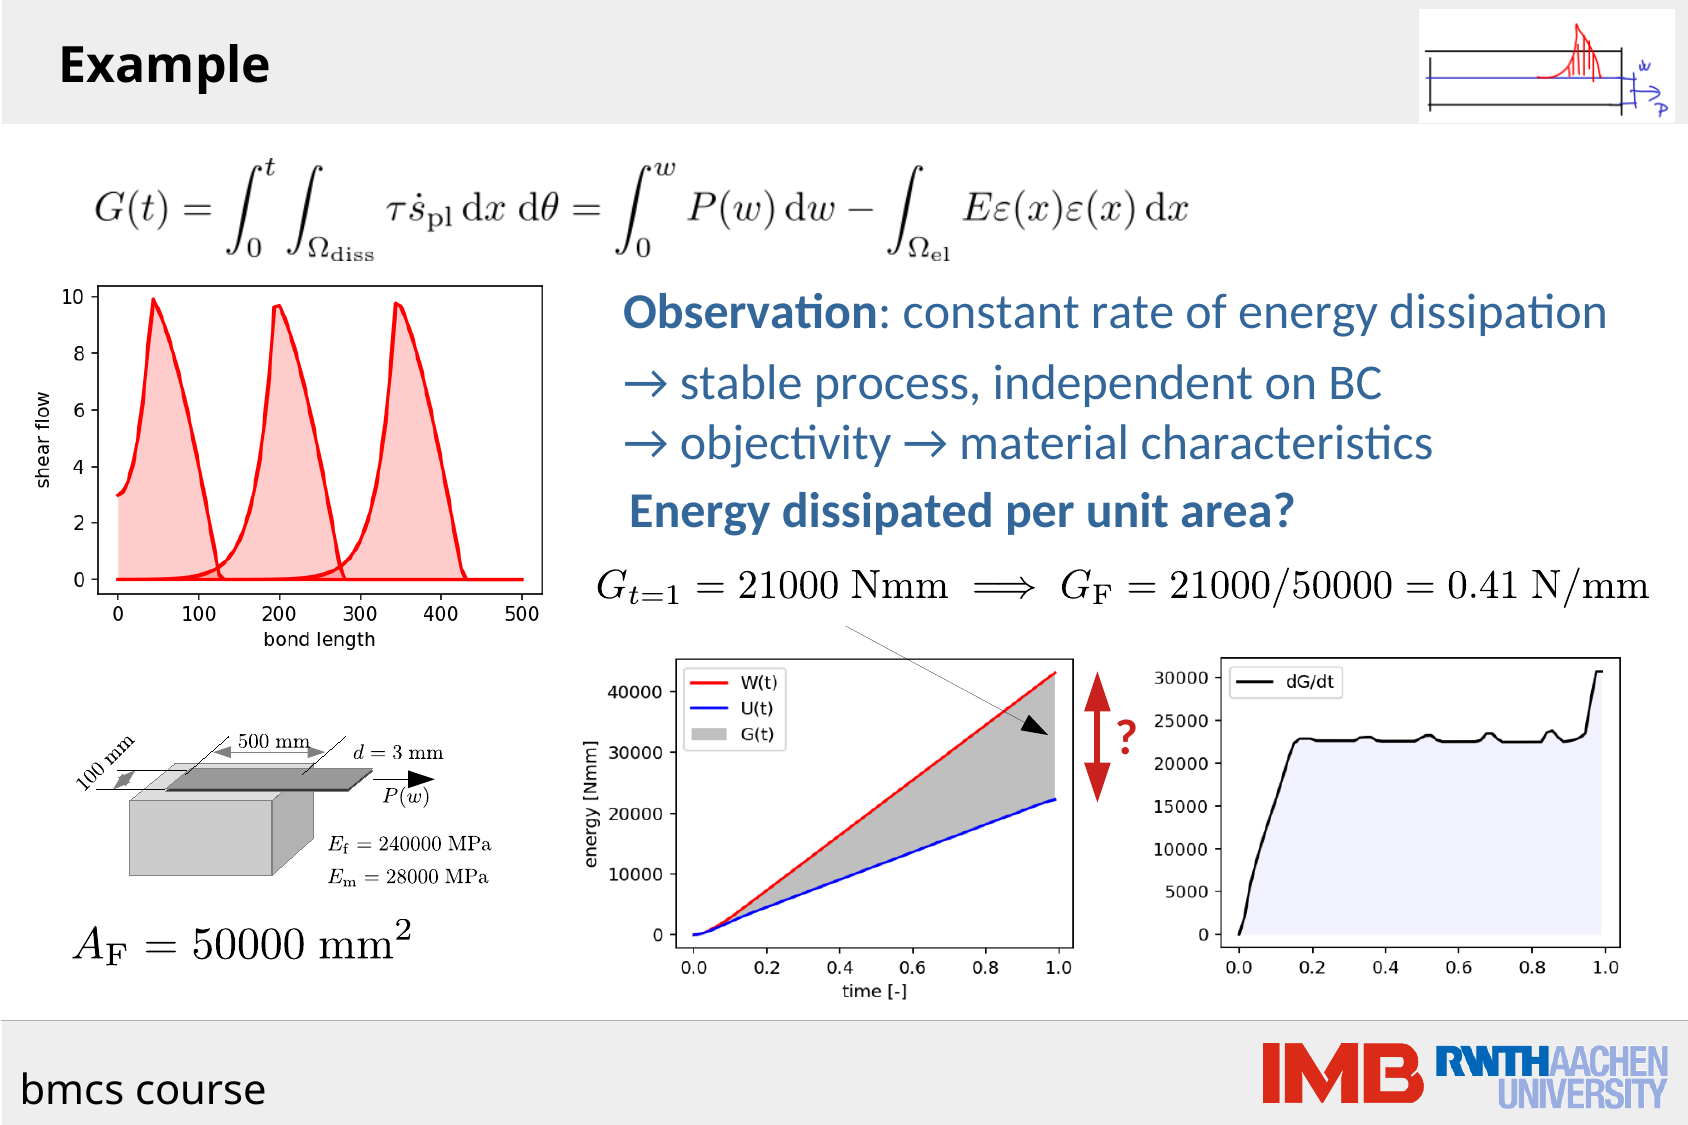

# Example
Observation: constant rate of energy dissipation
→ stable process, independent on BC
→ objectivity → material characteristics
Energy dissipated per unit area?
?